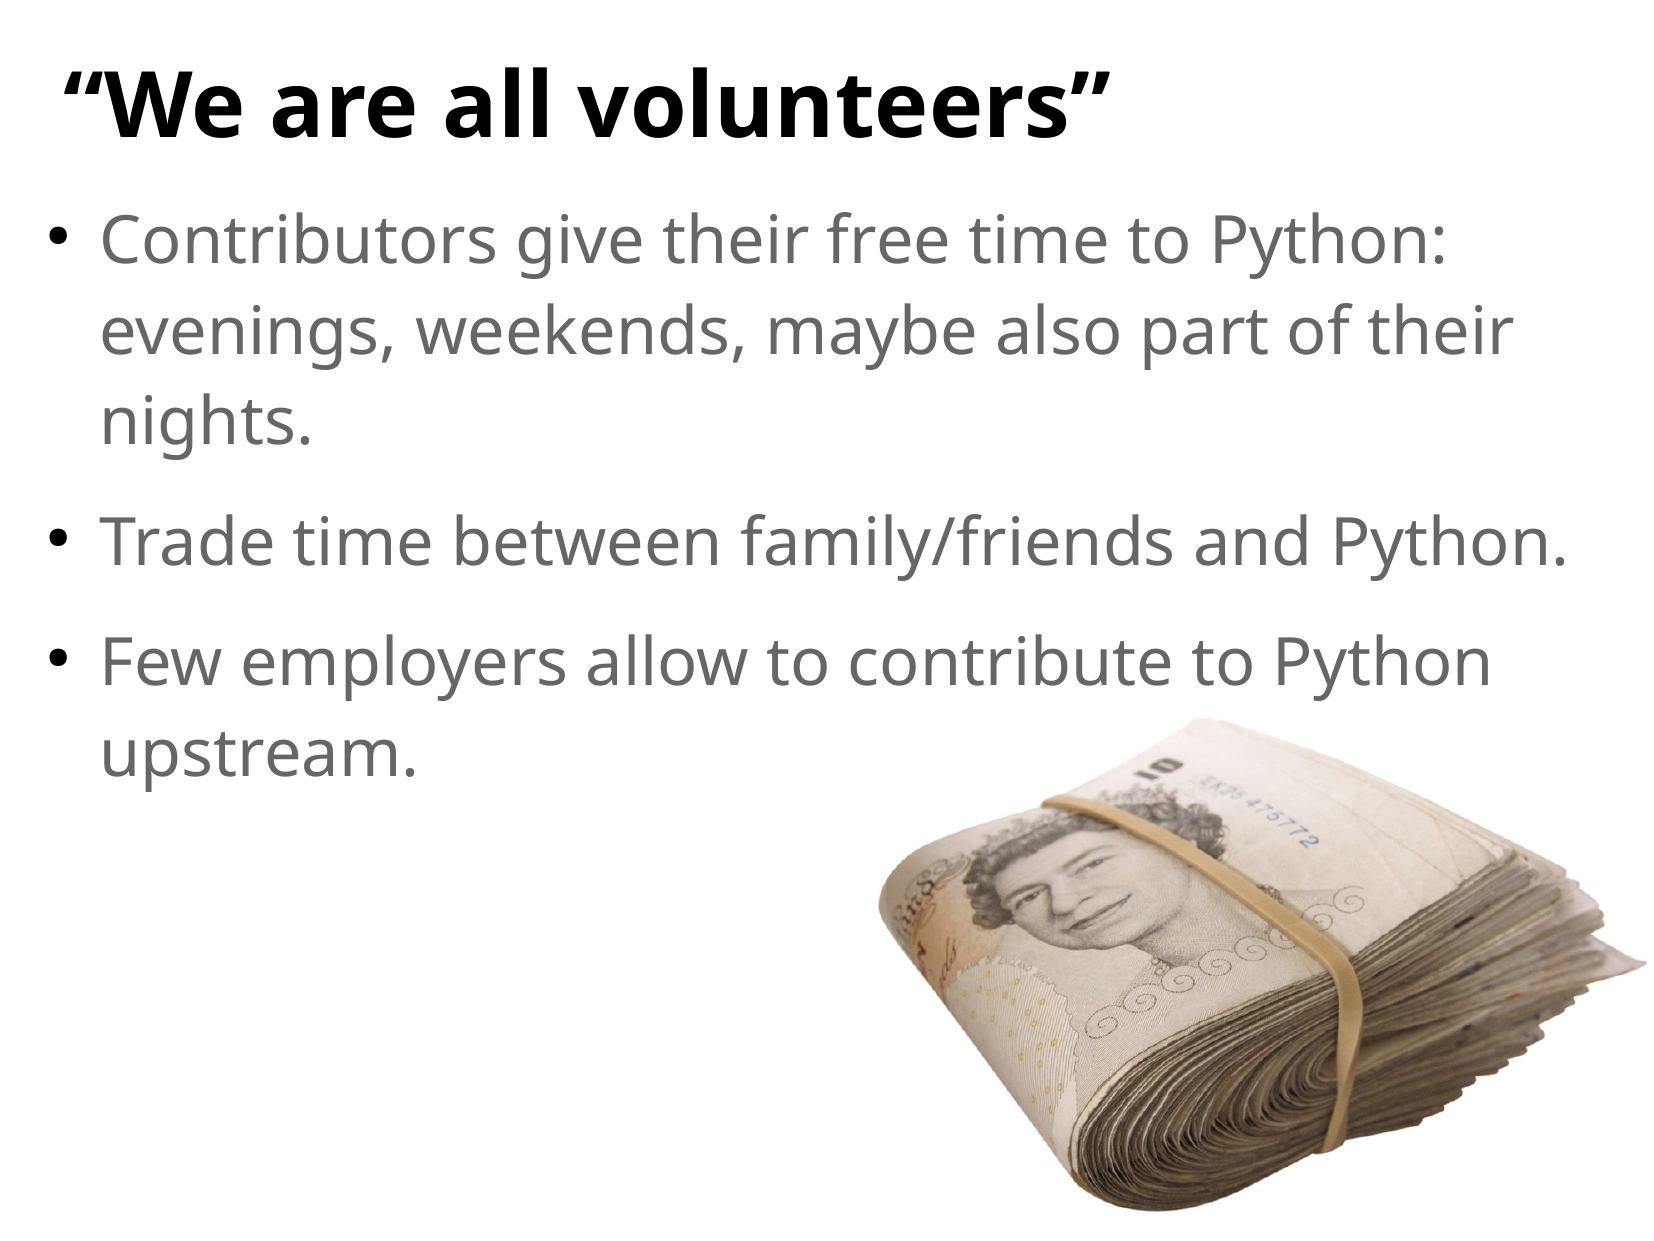

“We are all volunteers”
# Contributors give their free time to Python: evenings, weekends, maybe also part of their nights.
Trade time between family/friends and Python.
Few employers allow to contribute to Python upstream.